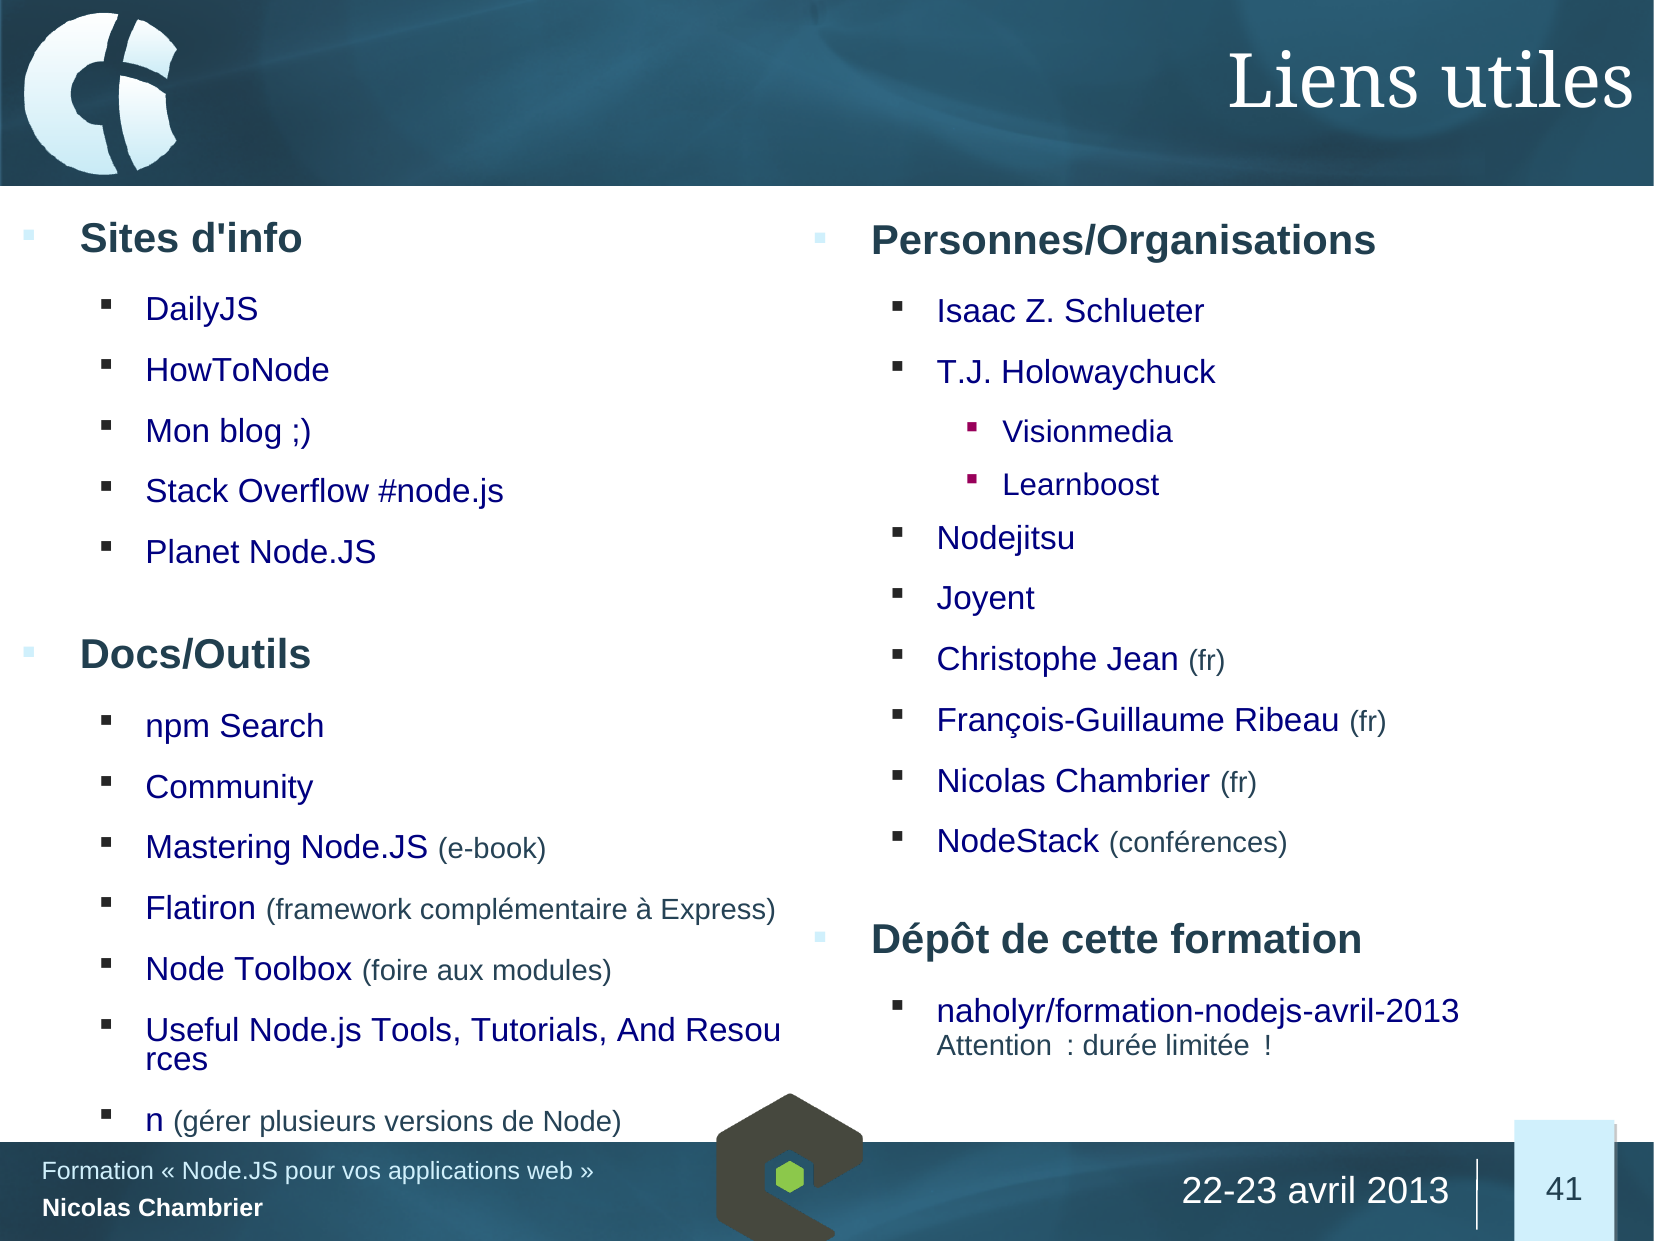

Liens utiles
# Sites d'info
DailyJS
HowToNode
Mon blog ;)
Stack Overflow #node.js
Planet Node.JS
Docs/Outils
npm Search
Community
Mastering Node.JS (e-book)
Flatiron (framework complémentaire à Express)
Node Toolbox (foire aux modules)
Useful Node.js Tools, Tutorials, And Resources
n (gérer plusieurs versions de Node)
Personnes/Organisations
Isaac Z. Schlueter
T.J. Holowaychuck
Visionmedia
Learnboost
Nodejitsu
Joyent
Christophe Jean (fr)
François-Guillaume Ribeau (fr)
Nicolas Chambrier (fr)
NodeStack (conférences)
Dépôt de cette formation
naholyr/formation-nodejs-avril-2013
Attention  : durée limitée  !